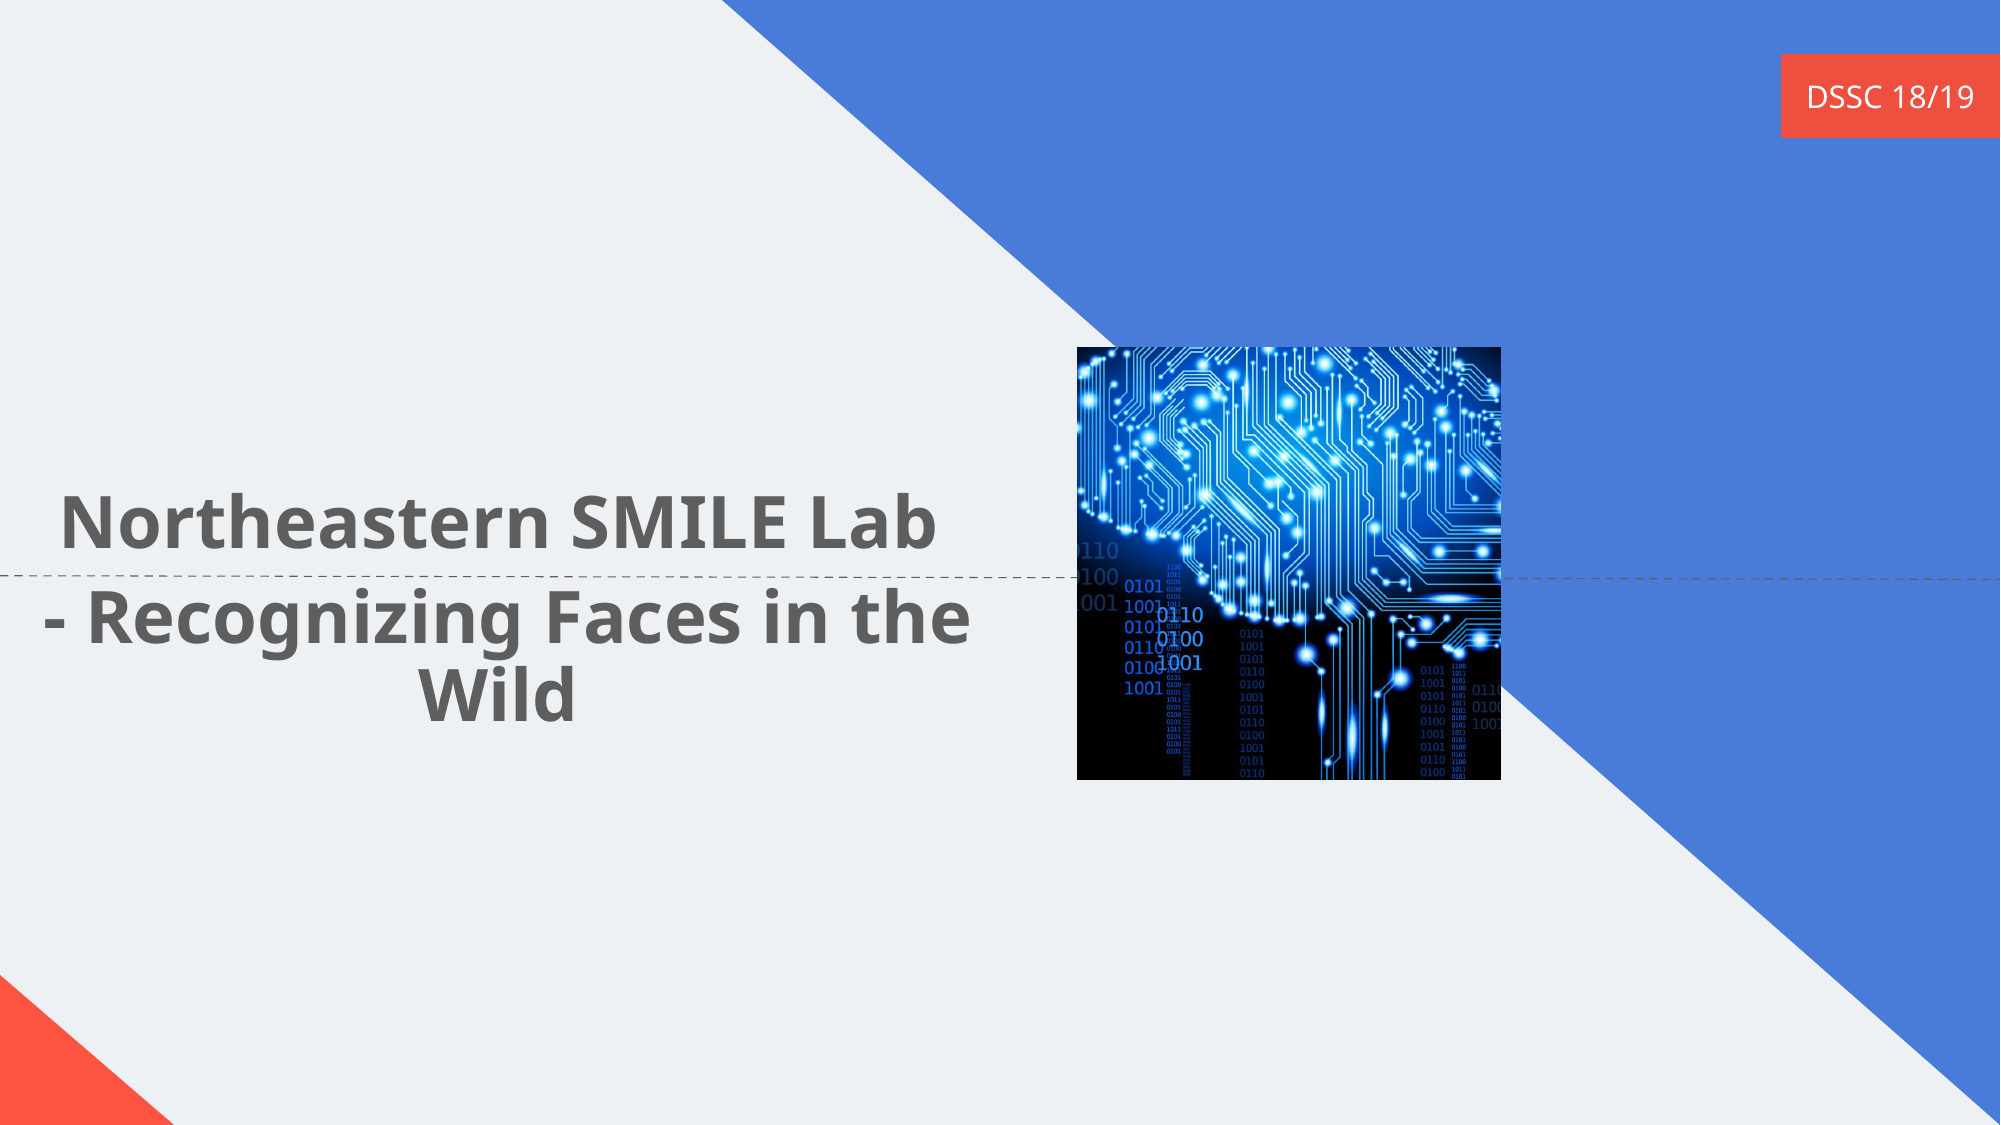

DSSC 18/19
# Northeastern SMILE Lab
 - Recognizing Faces in the Wild